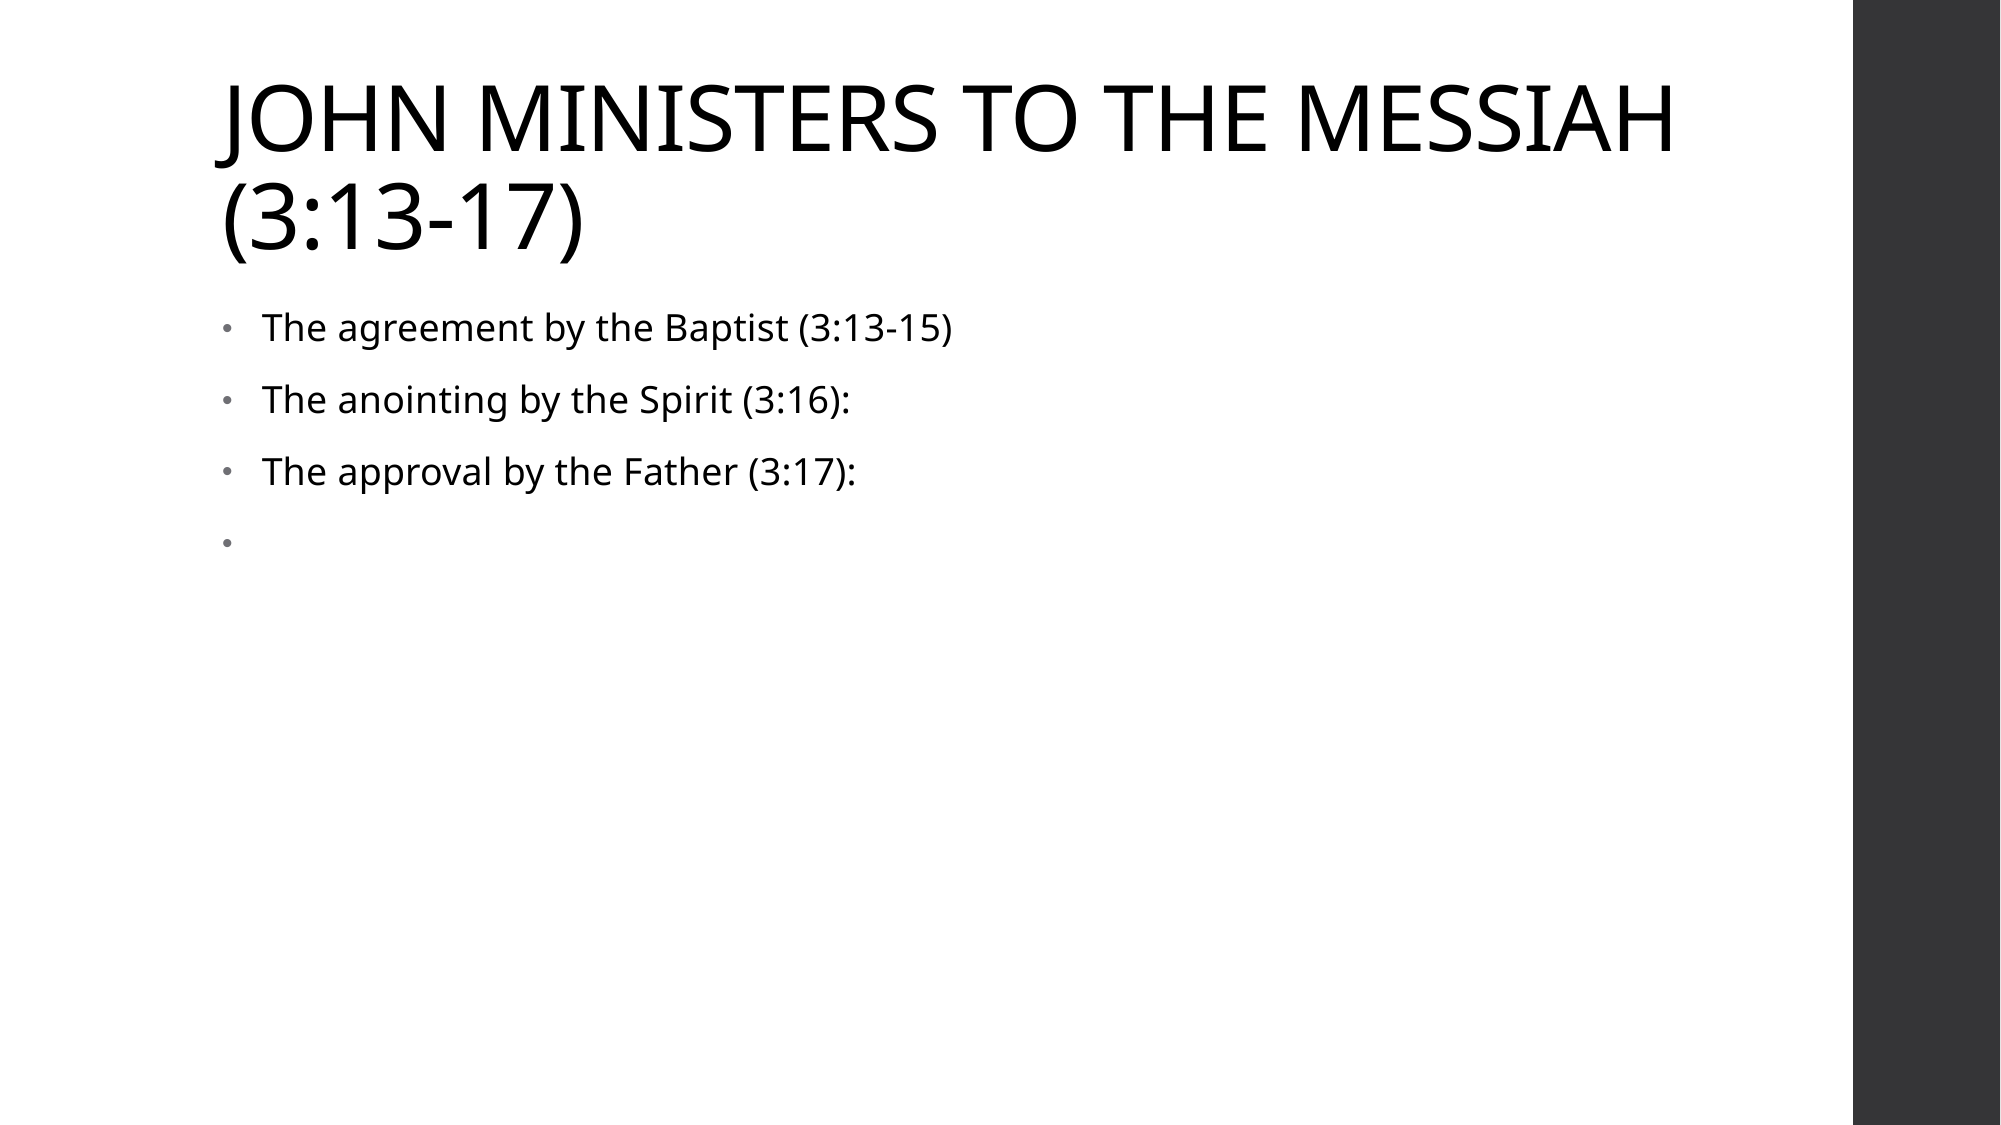

# JOHN MINISTERS TO THE MESSIAH (3:13-17)
 The agreement by the Baptist (3:13-15)
 The anointing by the Spirit (3:16):
 The approval by the Father (3:17):